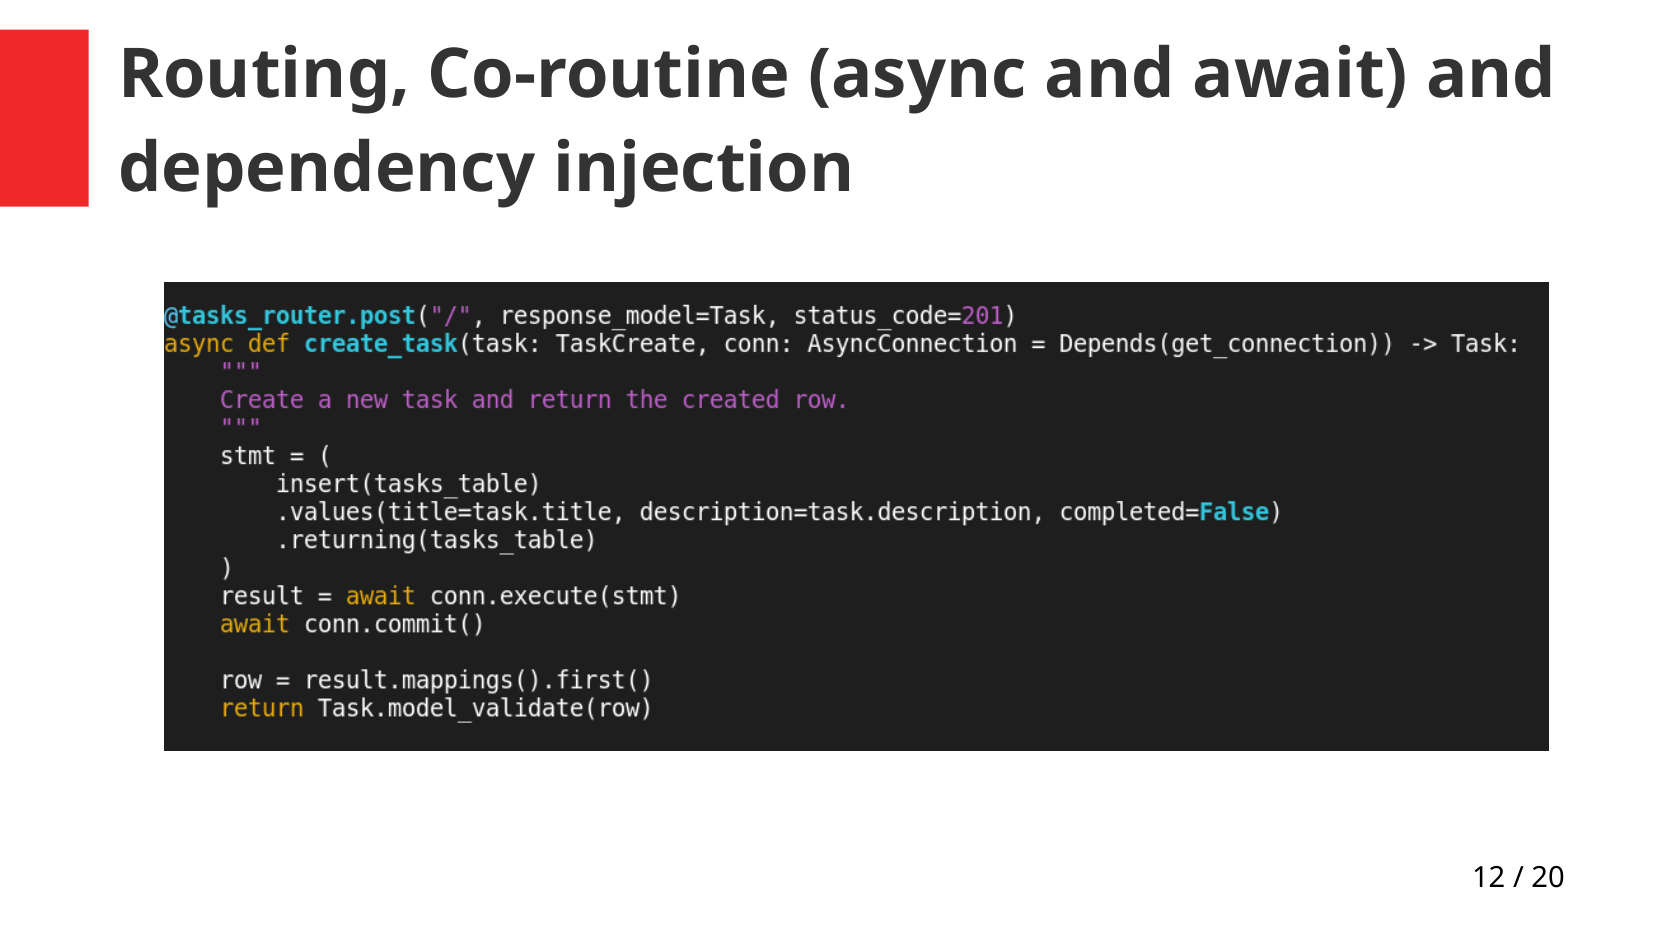

# Routing, Co-routine (async and await) and dependency injection
12